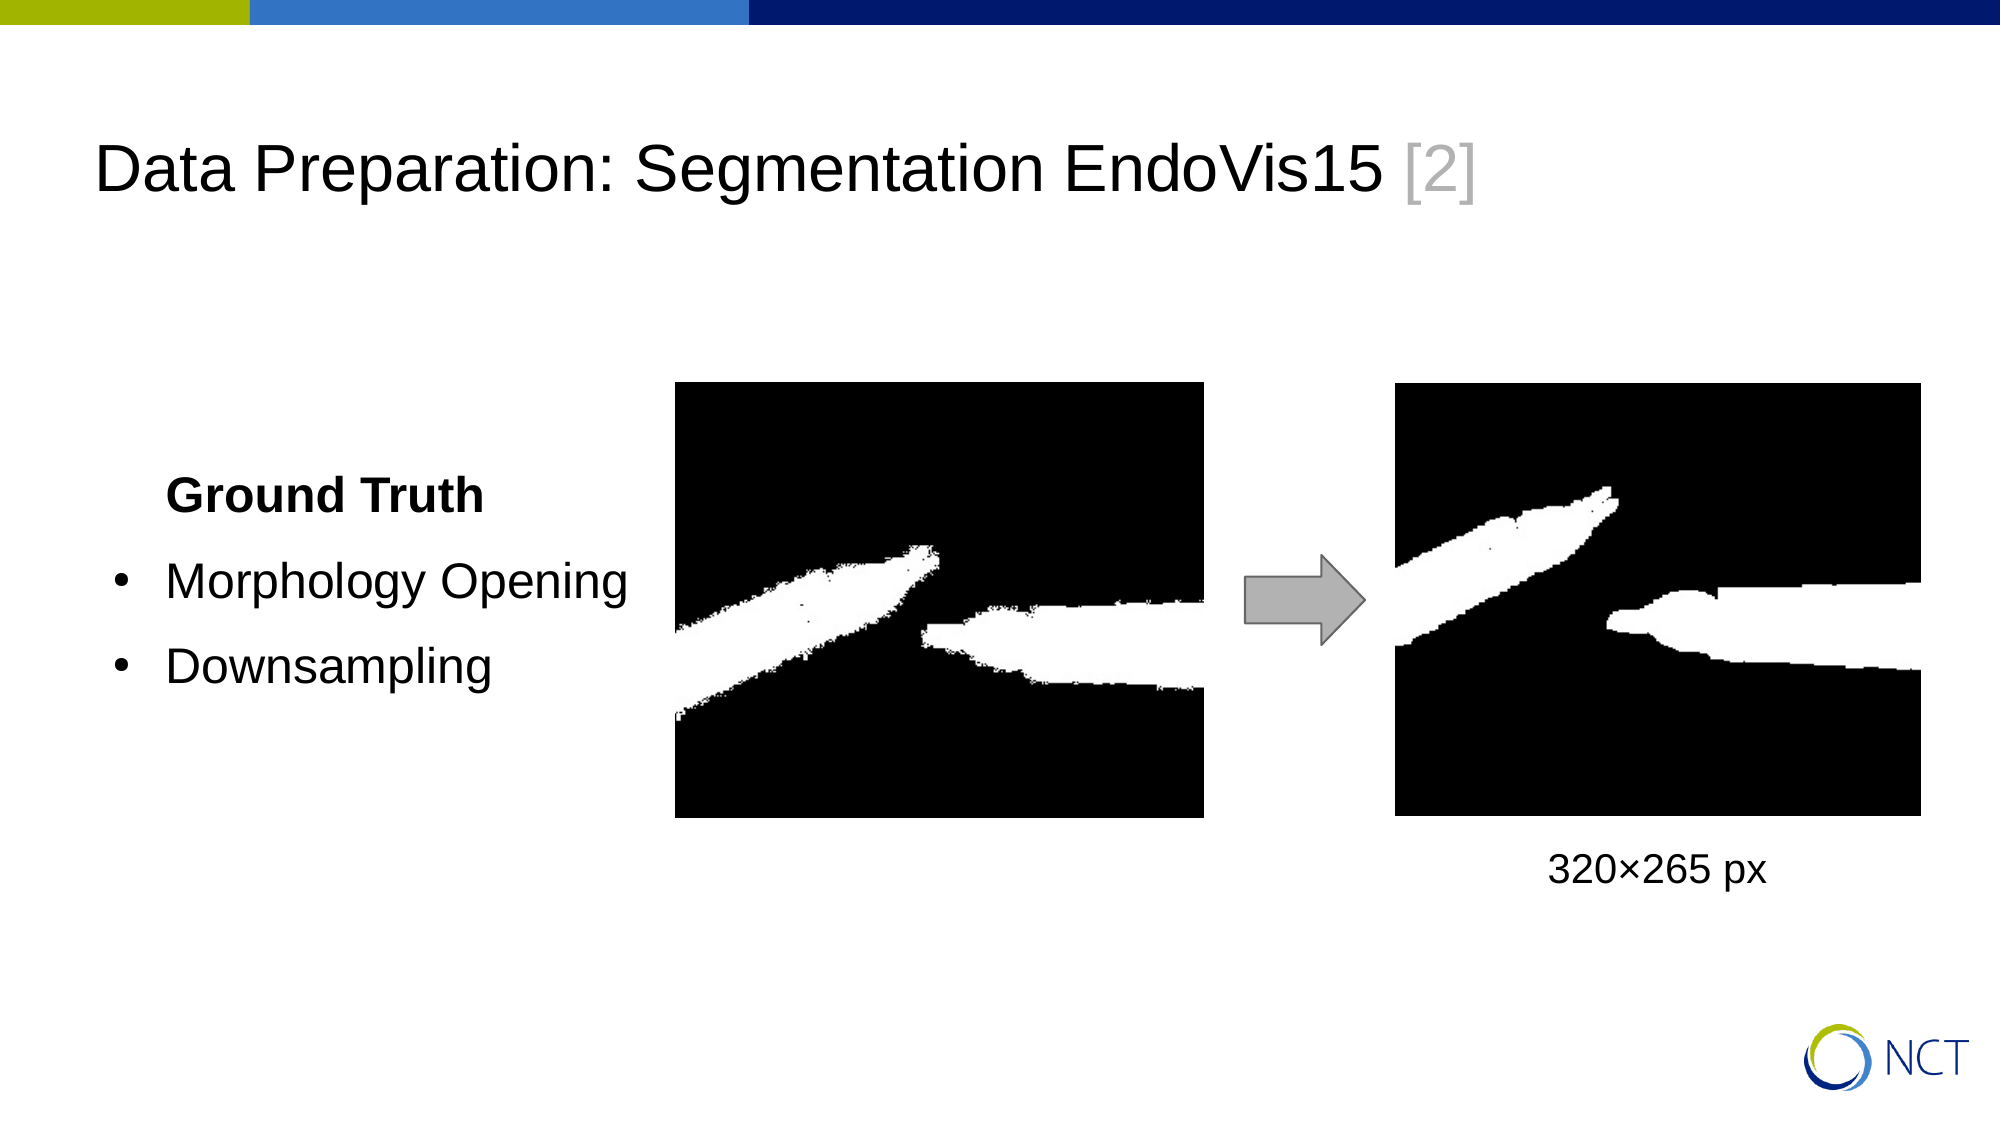

# Data Preparation: Segmentation EndoVis15 [2]
Ground Truth
Morphology Opening
Downsampling
320×265 px